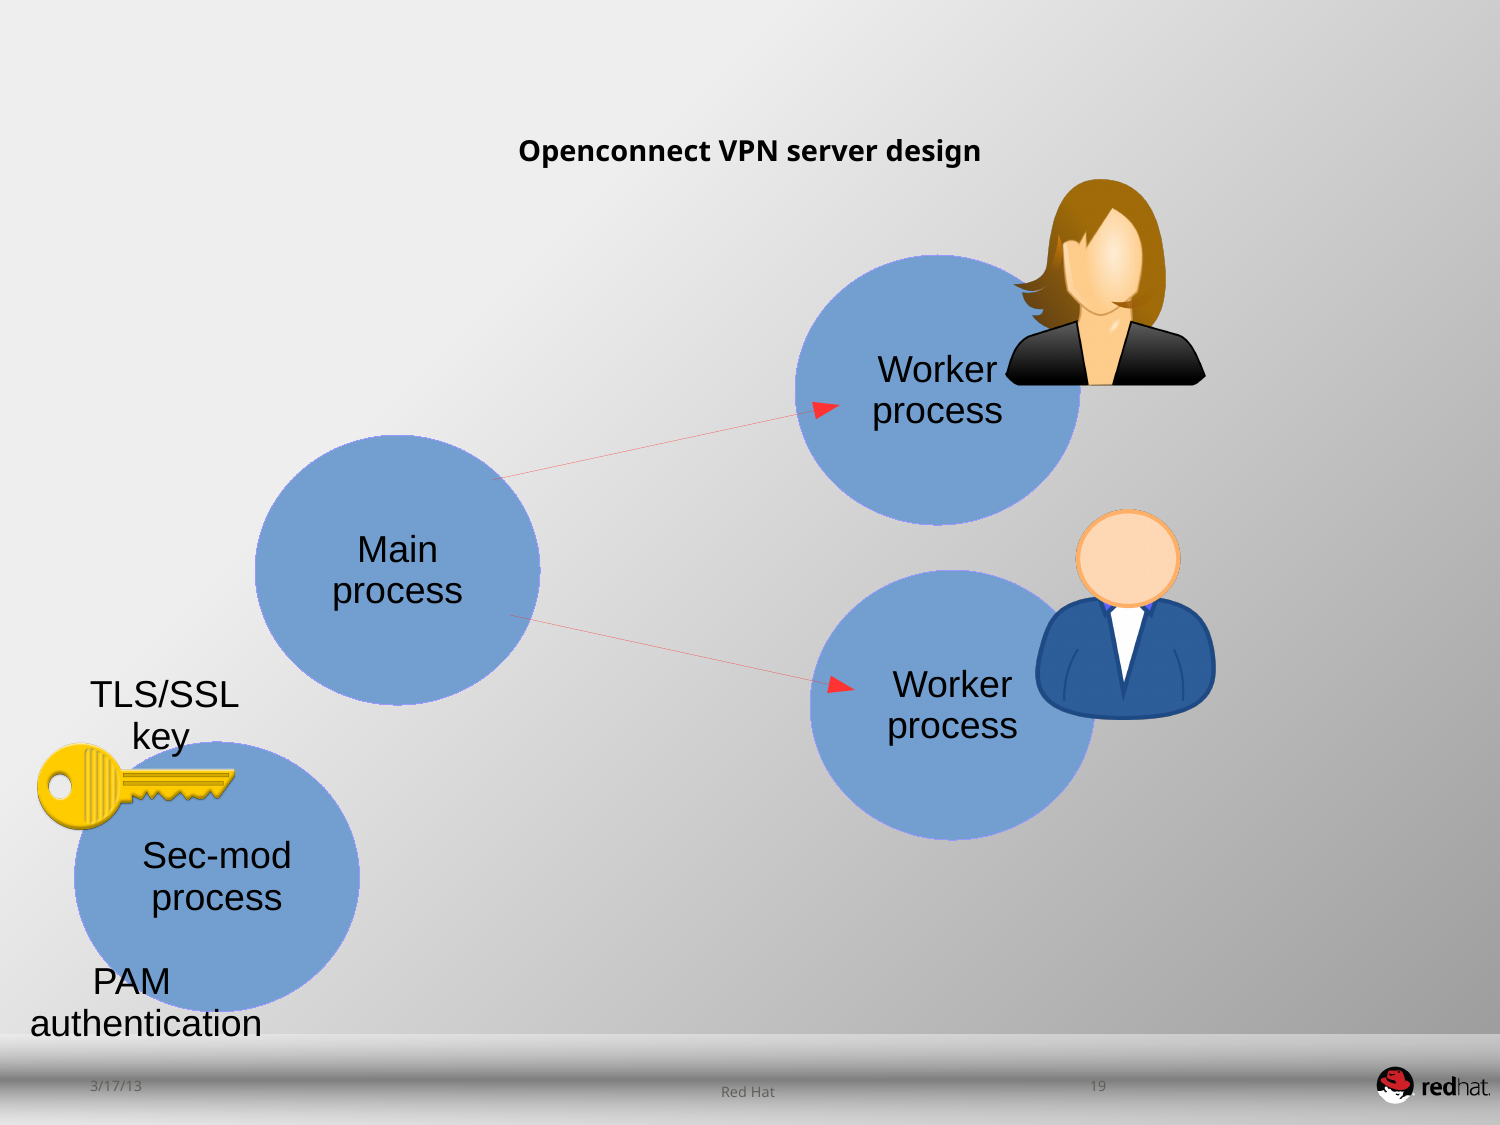

# Openconnect VPN server design
Worker
process
Main
process
Worker
process
TLS/SSL
 key
Sec-mod
process
 PAM
authentication
3/17/13
Red Hat